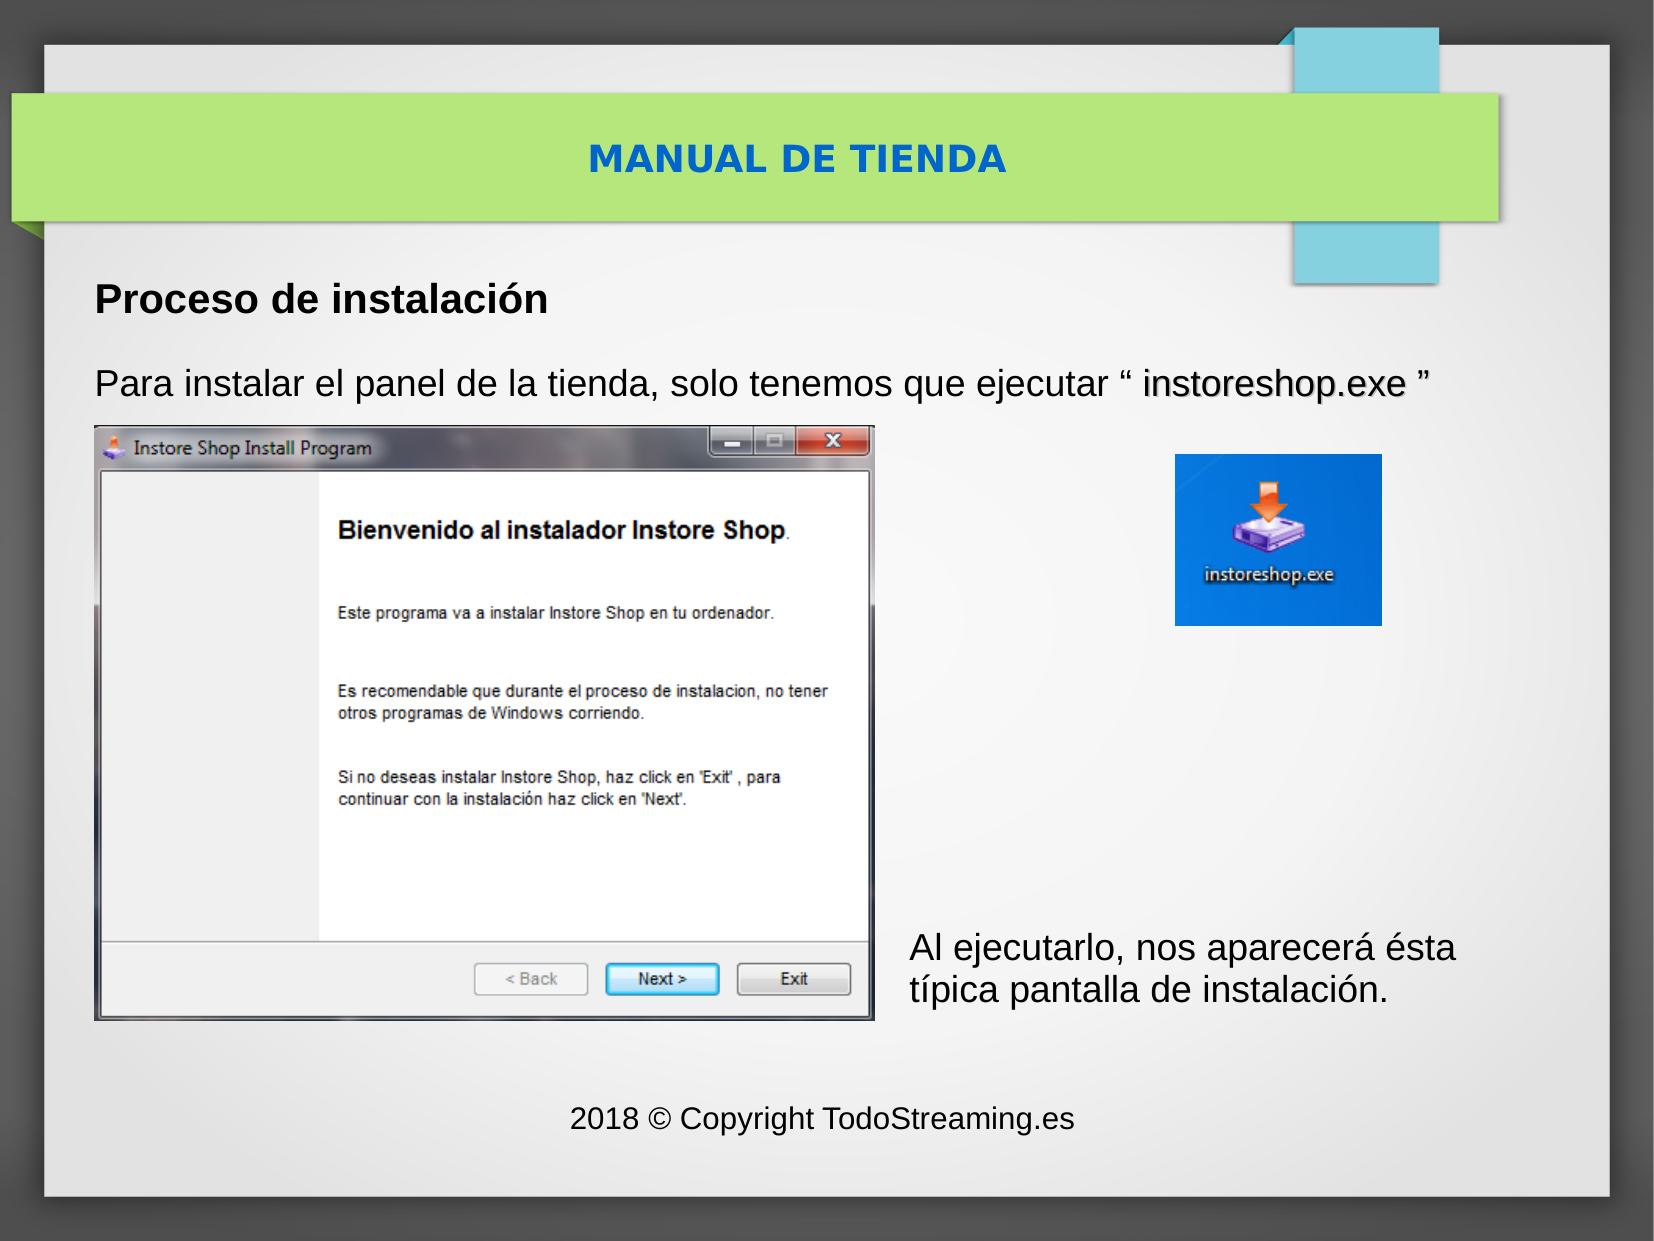

# MANUAL DE TIENDA
Proceso de instalación
Para instalar el panel de la tienda, solo tenemos que ejecutar “ instoreshop.exe ”
Al ejecutarlo, nos aparecerá ésta típica pantalla de instalación.
2018 © Copyright TodoStreaming.es